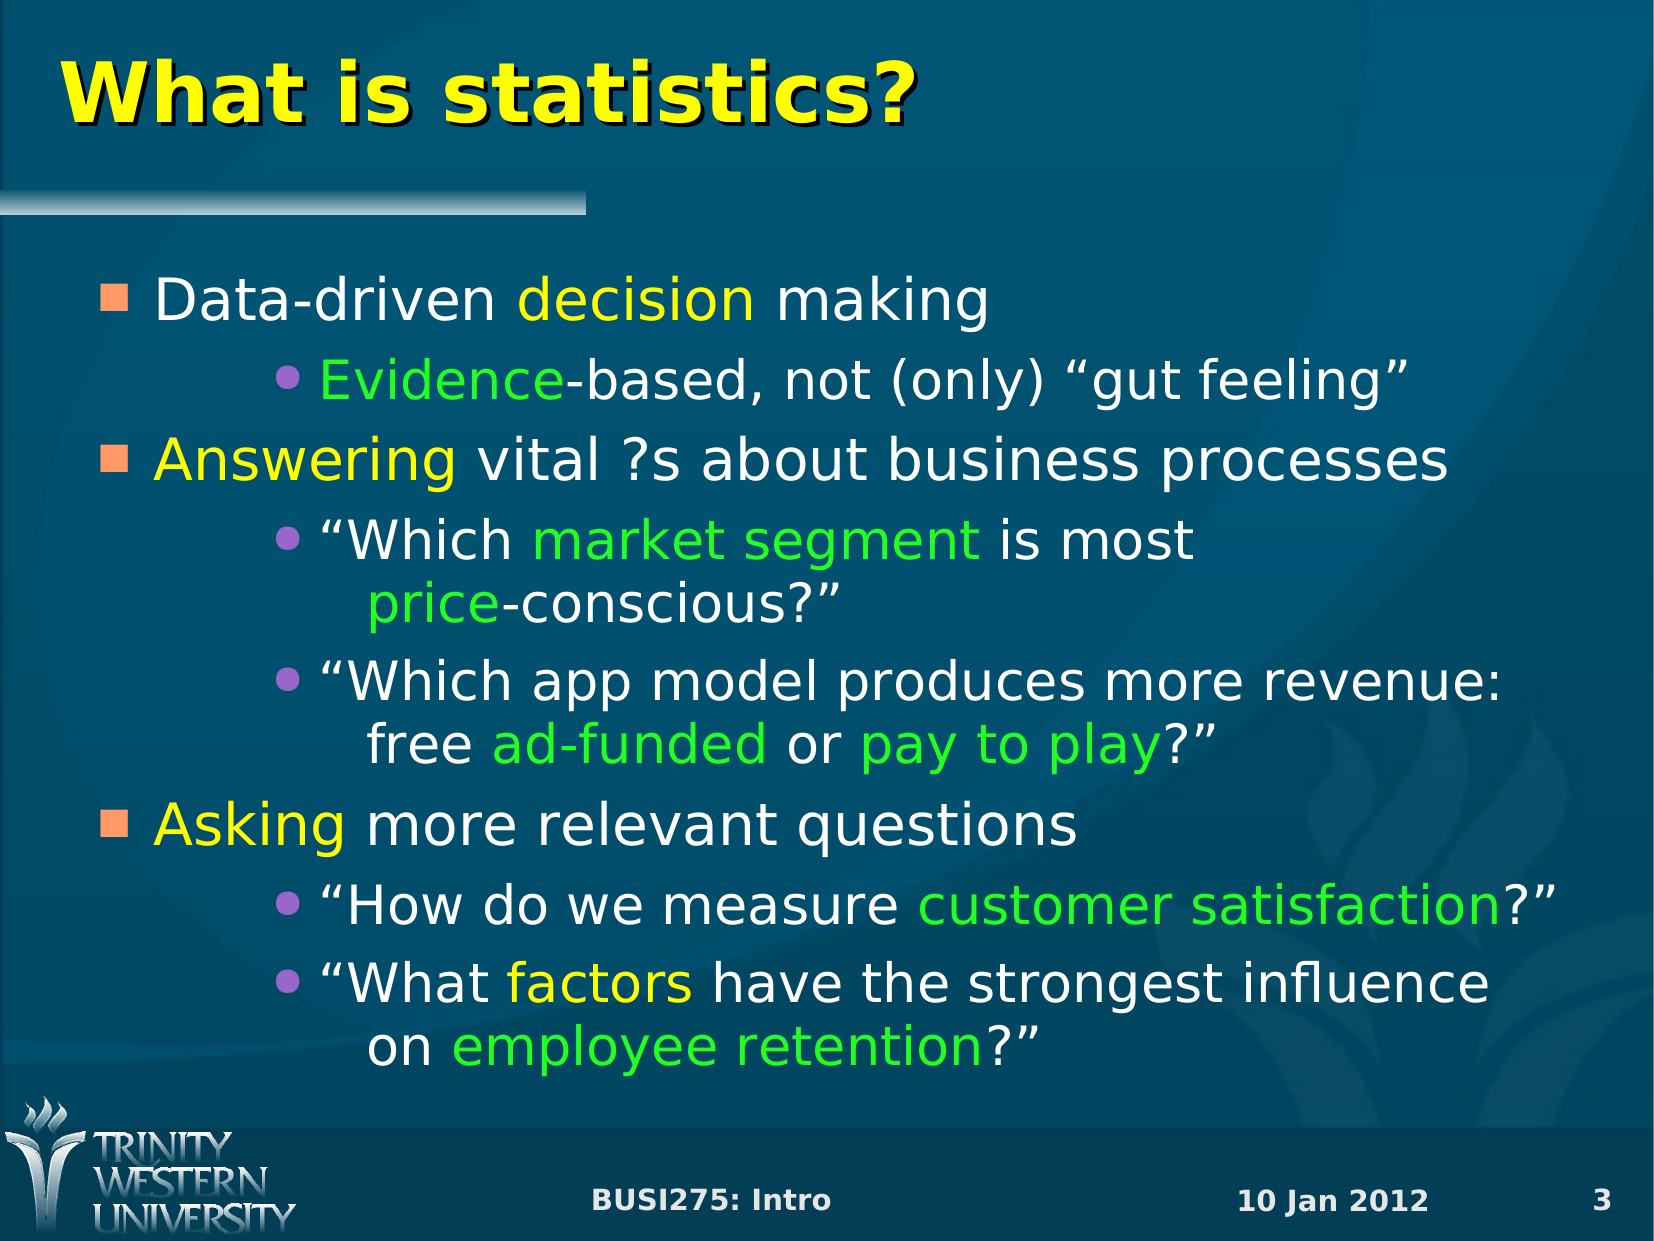

# What is statistics?
Data-driven decision making
Evidence-based, not (only) “gut feeling”
Answering vital ?s about business processes
“Which market segment is most
price-conscious?”
“Which app model produces more revenue: free ad-funded or pay to play?”
Asking more relevant questions
“How do we measure customer satisfaction?”
“What factors have the strongest influence on employee retention?”
BUSI275: Intro
10 Jan 2012
3